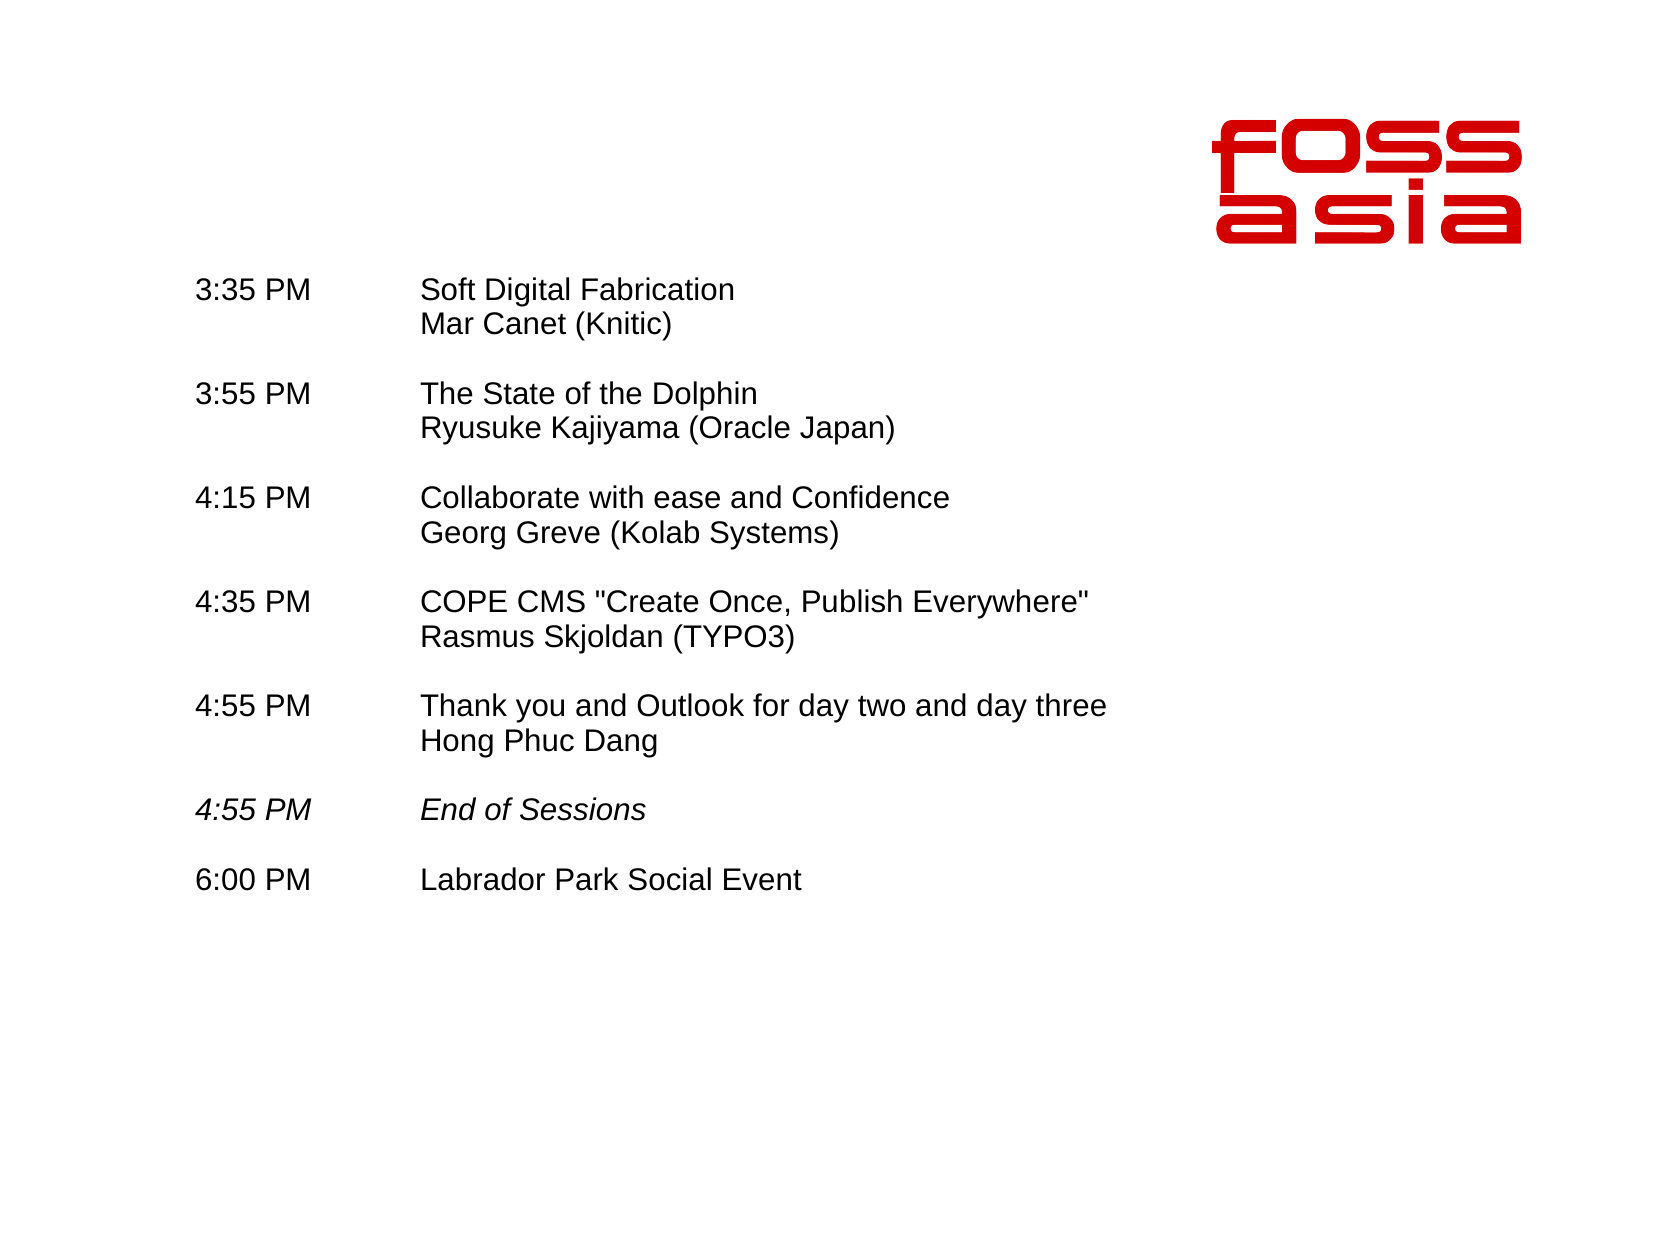

# 3:35 PM		Soft Digital Fabrication Mar Canet (Knitic) 3:55 PM		The State of the Dolphin Ryusuke Kajiyama (Oracle Japan) 4:15 PM		Collaborate with ease and Confidence Georg Greve (Kolab Systems) 4:35 PM		COPE CMS "Create Once, Publish Everywhere" Rasmus Skjoldan (TYPO3) 4:55 PM		Thank you and Outlook for day two and day three Hong Phuc Dang 4:55 PM		End of Sessions 6:00 PM		Labrador Park Social Event